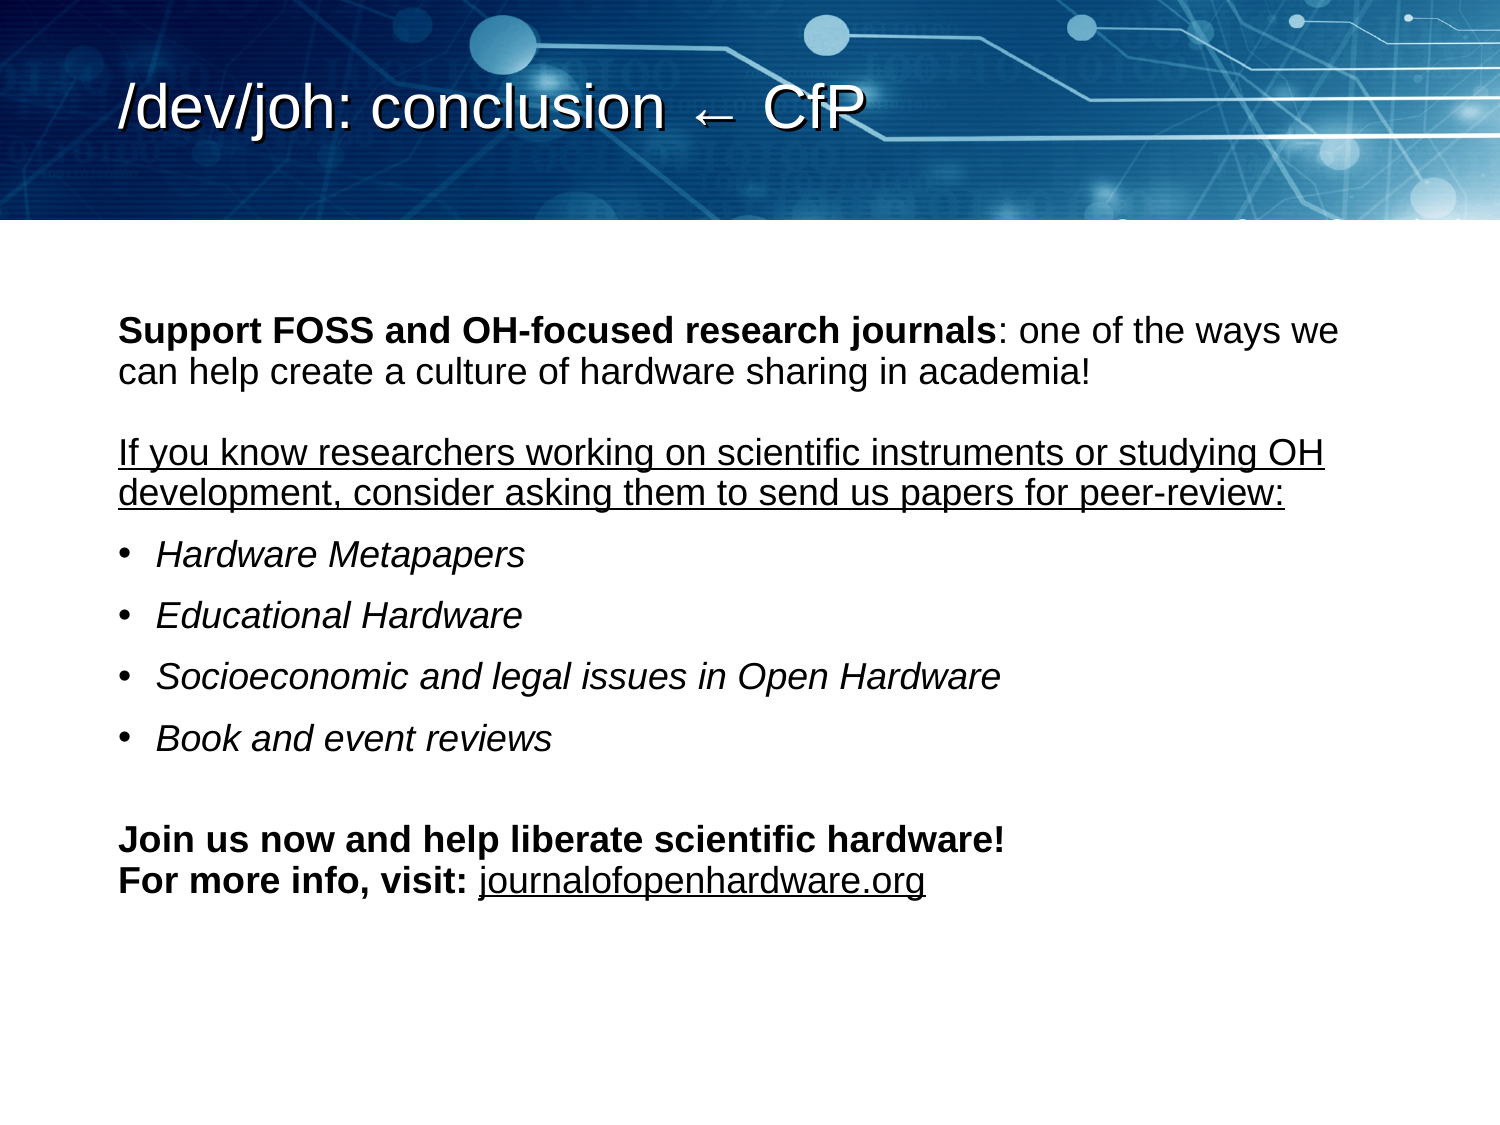

# /dev/joh: conclusion ← CfP
Support FOSS and OH-focused research journals: one of the ways we can help create a culture of hardware sharing in academia!
If you know researchers working on scientific instruments or studying OH development, consider asking them to send us papers for peer-review:
Hardware Metapapers
Educational Hardware
Socioeconomic and legal issues in Open Hardware
Book and event reviews
Join us now and help liberate scientific hardware!
For more info, visit: journalofopenhardware.org